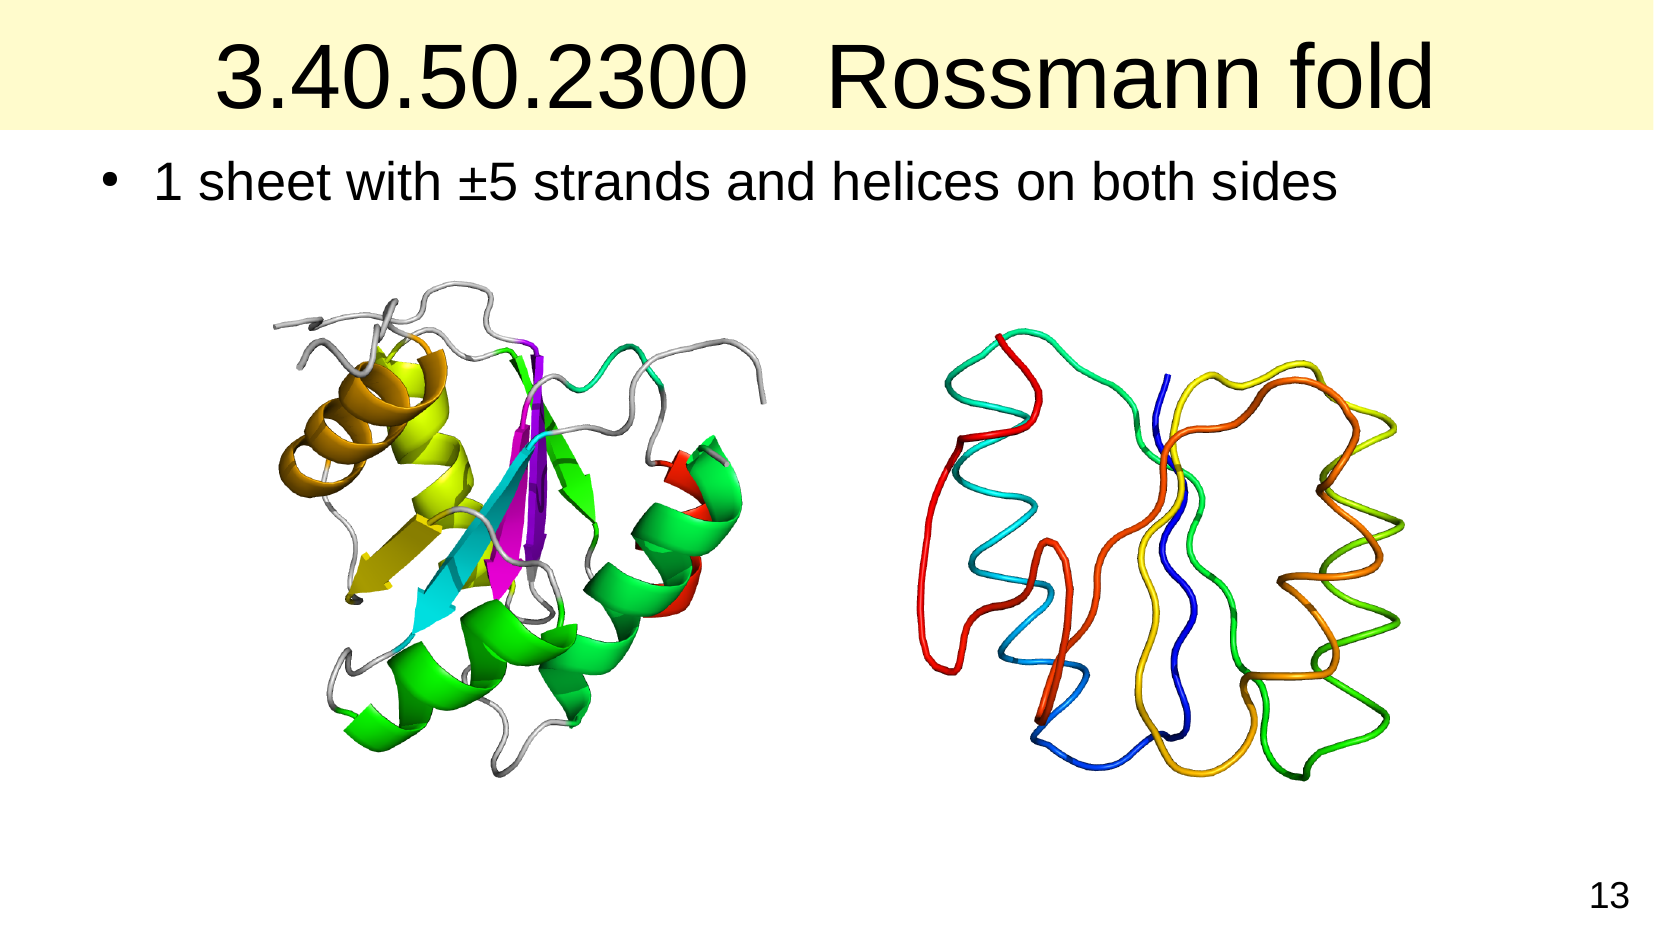

# 3.40.50.2300 Rossmann fold
1 sheet with ±5 strands and helices on both sides